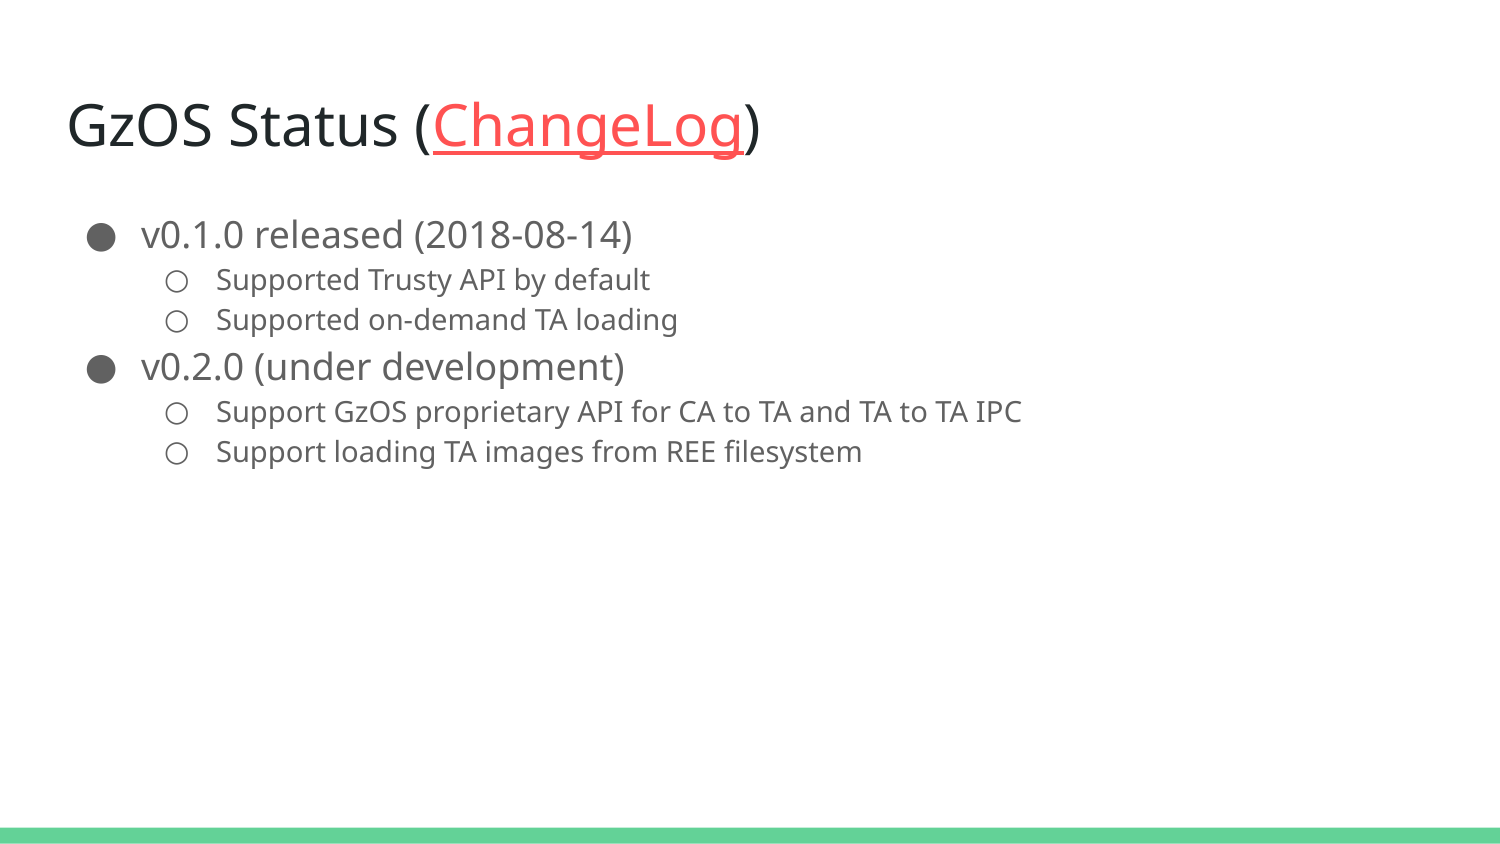

# GzOS Status (ChangeLog)
v0.1.0 released (2018-08-14)
Supported Trusty API by default
Supported on-demand TA loading
v0.2.0 (under development)
Support GzOS proprietary API for CA to TA and TA to TA IPC
Support loading TA images from REE filesystem